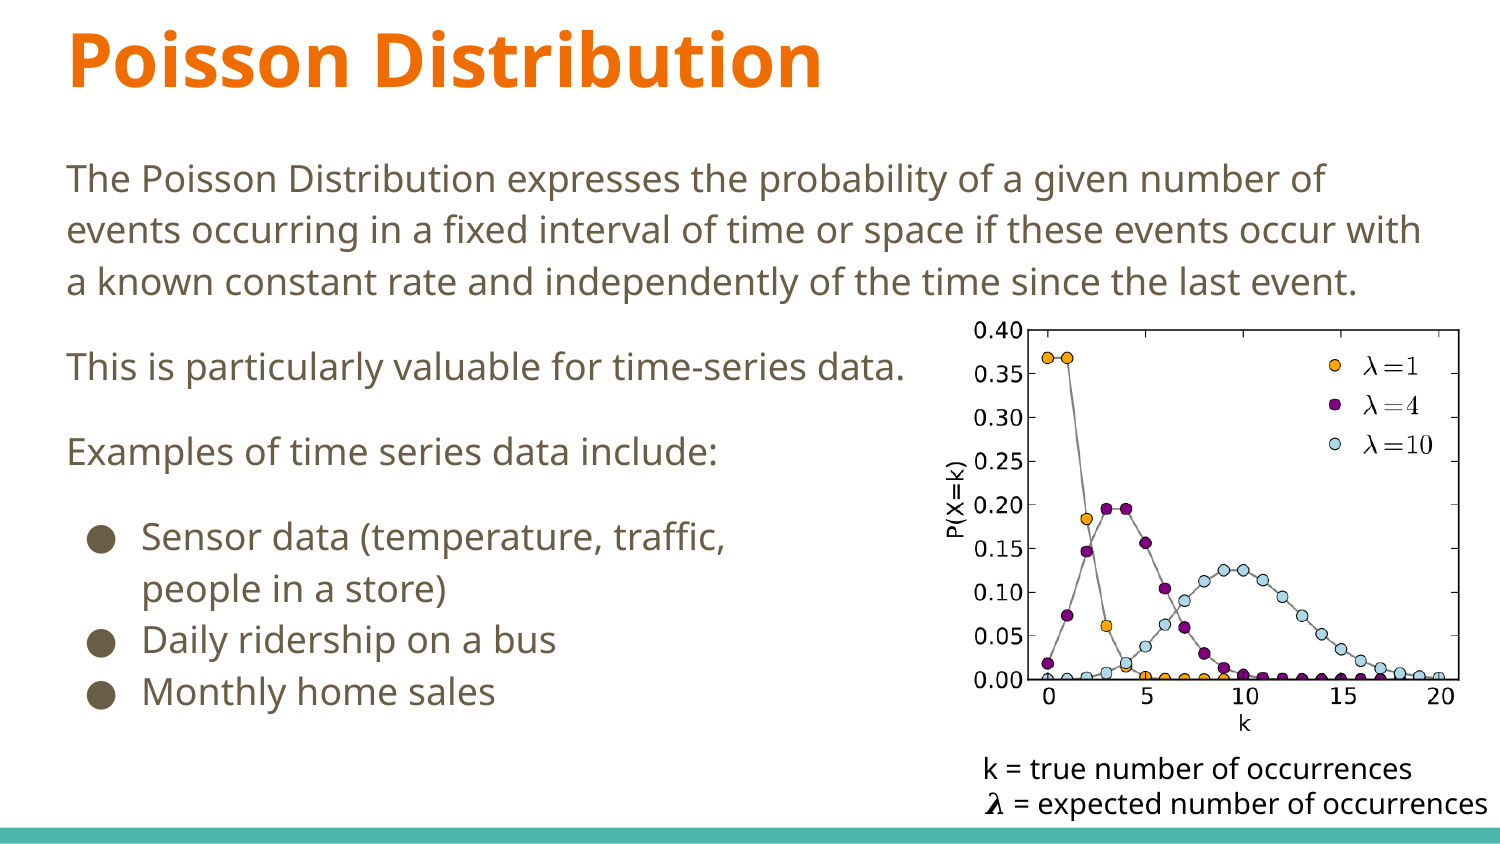

# Poisson Distribution
The Poisson Distribution expresses the probability of a given number of events occurring in a fixed interval of time or space if these events occur with a known constant rate and independently of the time since the last event.
This is particularly valuable for time-series data.
Examples of time series data include:
Sensor data (temperature, traffic,
people in a store)
Daily ridership on a bus
Monthly home sales
k = true number of occurrences
𝝀 = expected number of occurrences